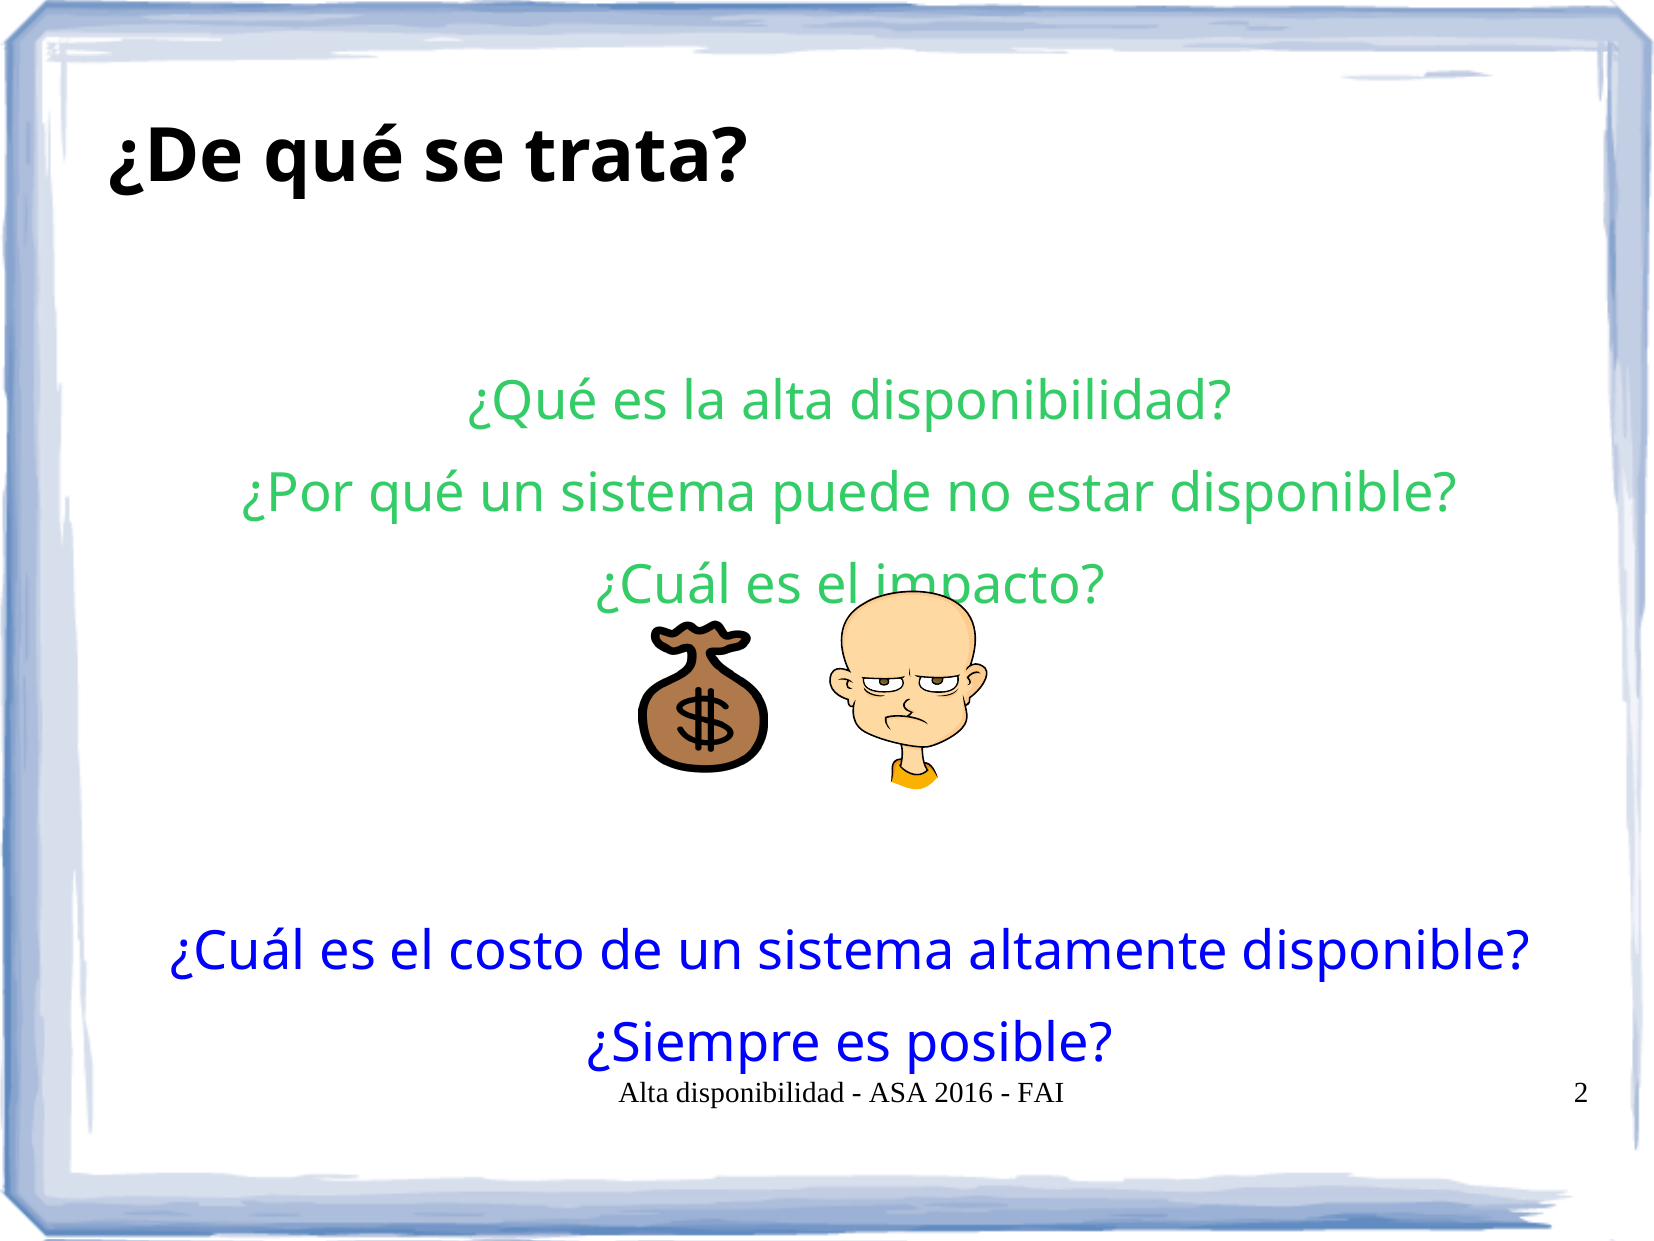

¿De qué se trata?
¿Qué es la alta disponibilidad?
¿Por qué un sistema puede no estar disponible?
¿Cuál es el impacto?
¿Cuál es el costo de un sistema altamente disponible?
¿Siempre es posible?
Alta disponibilidad - ASA 2016 - FAI
2